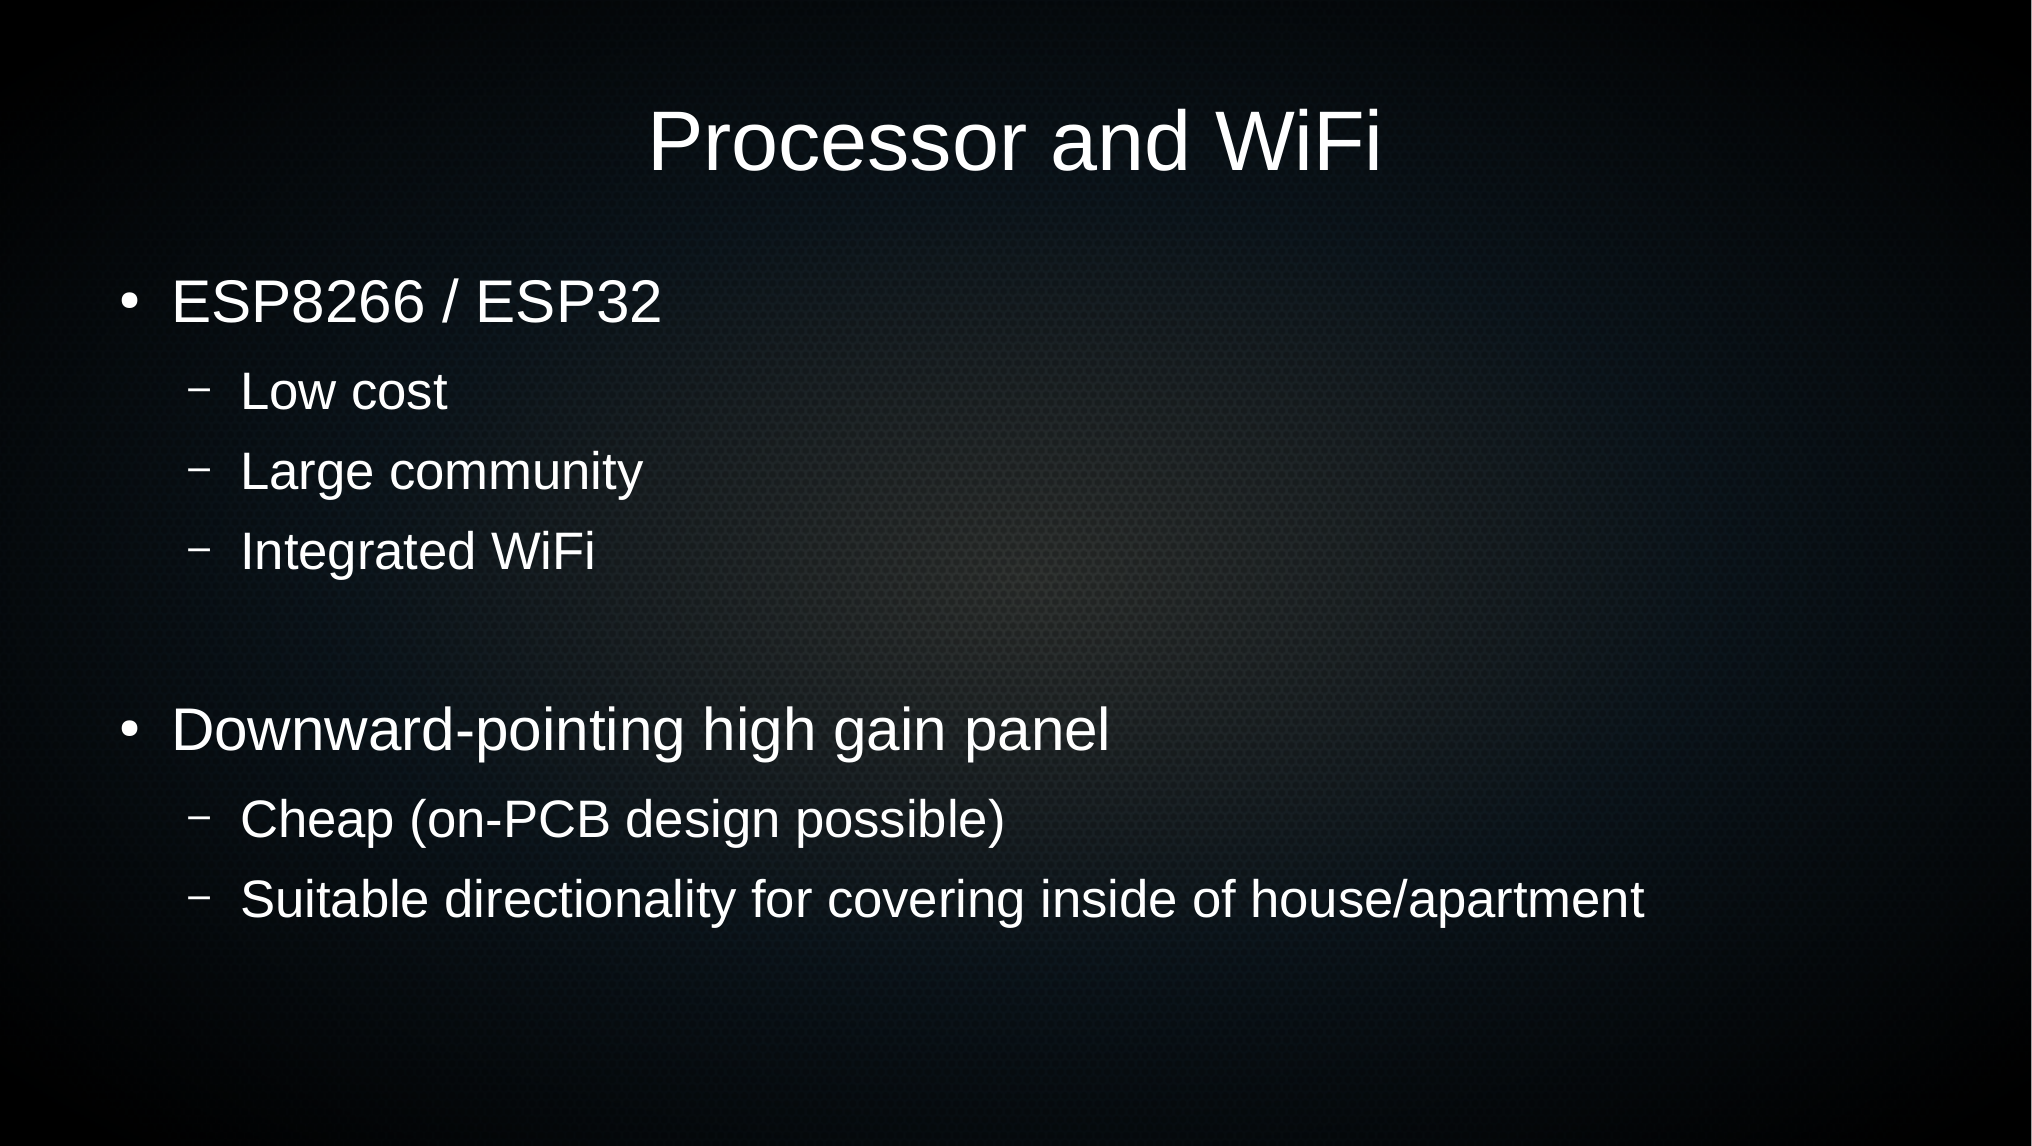

# Processor and WiFi
ESP8266 / ESP32
Low cost
Large community
Integrated WiFi
Downward-pointing high gain panel
Cheap (on-PCB design possible)
Suitable directionality for covering inside of house/apartment